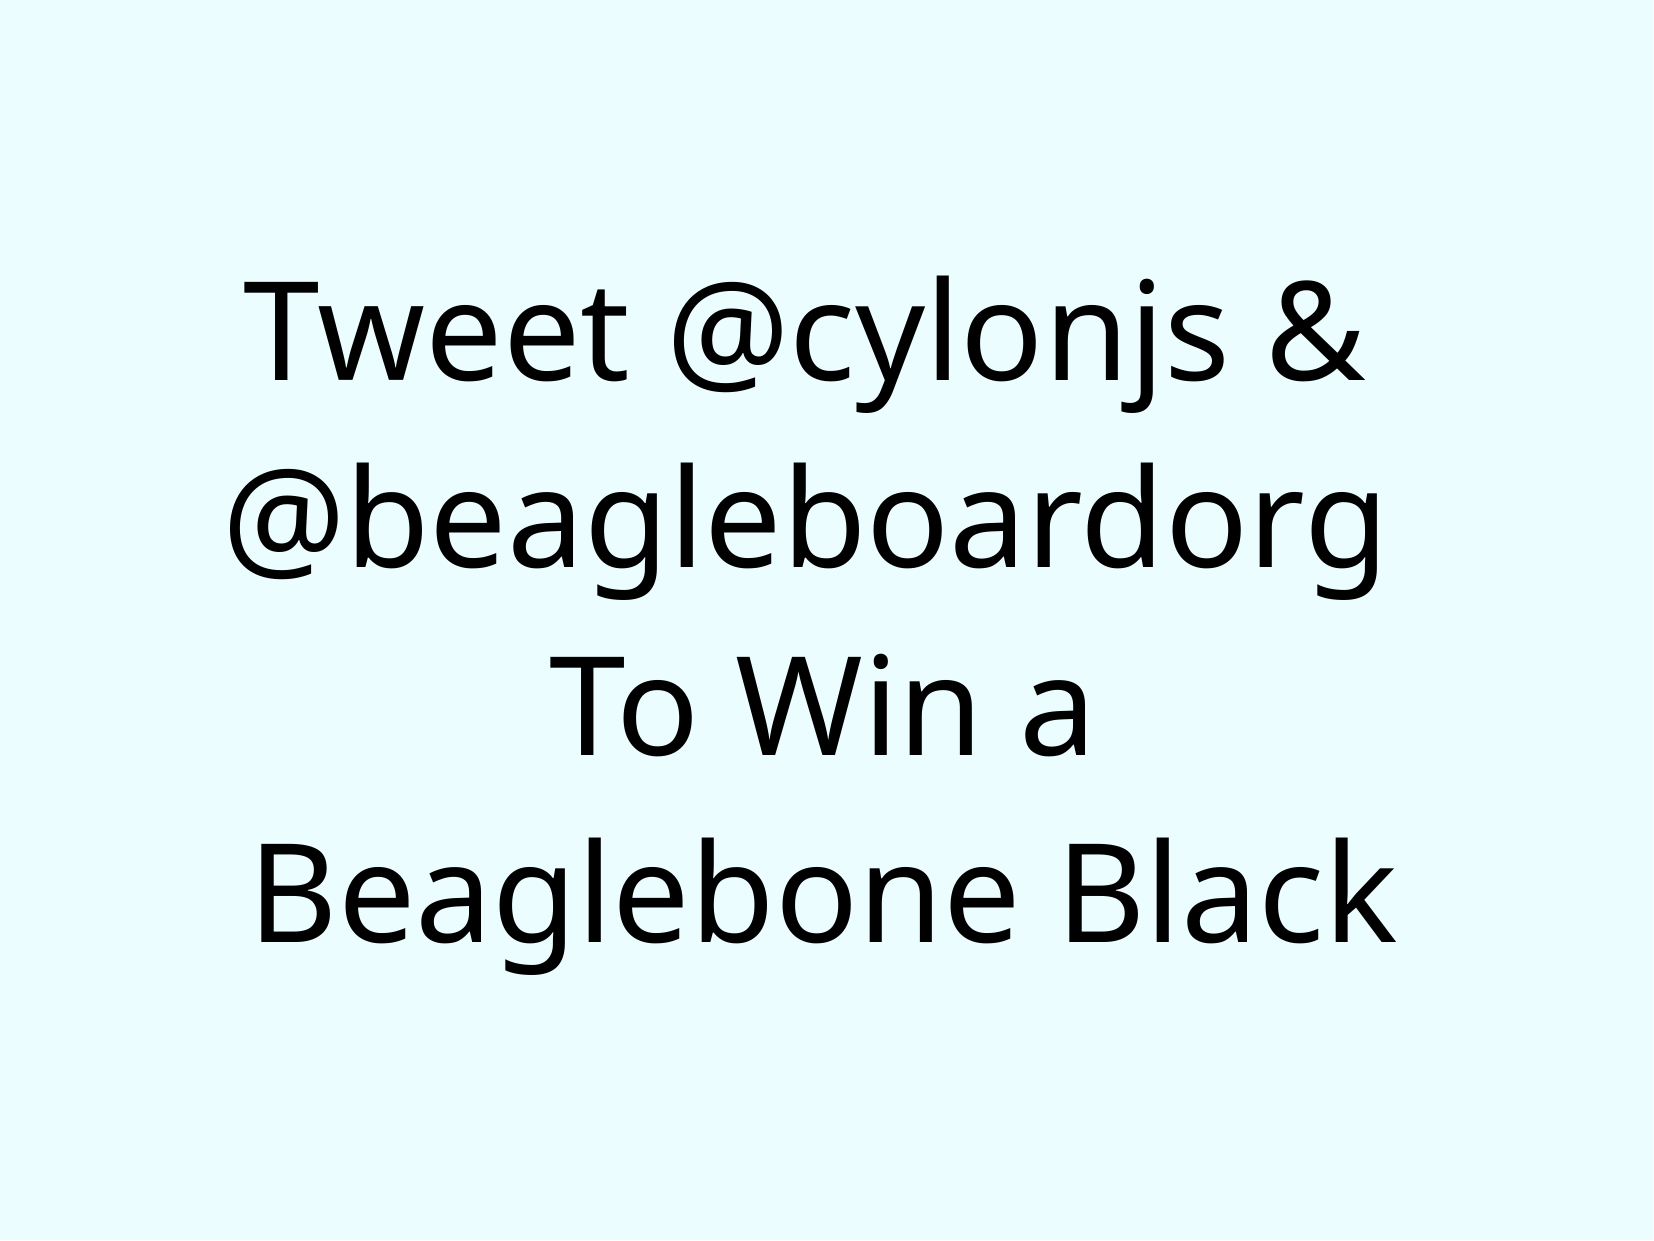

Tweet @cylonjs &
@beagleboardorg
To Win a
Beaglebone Black